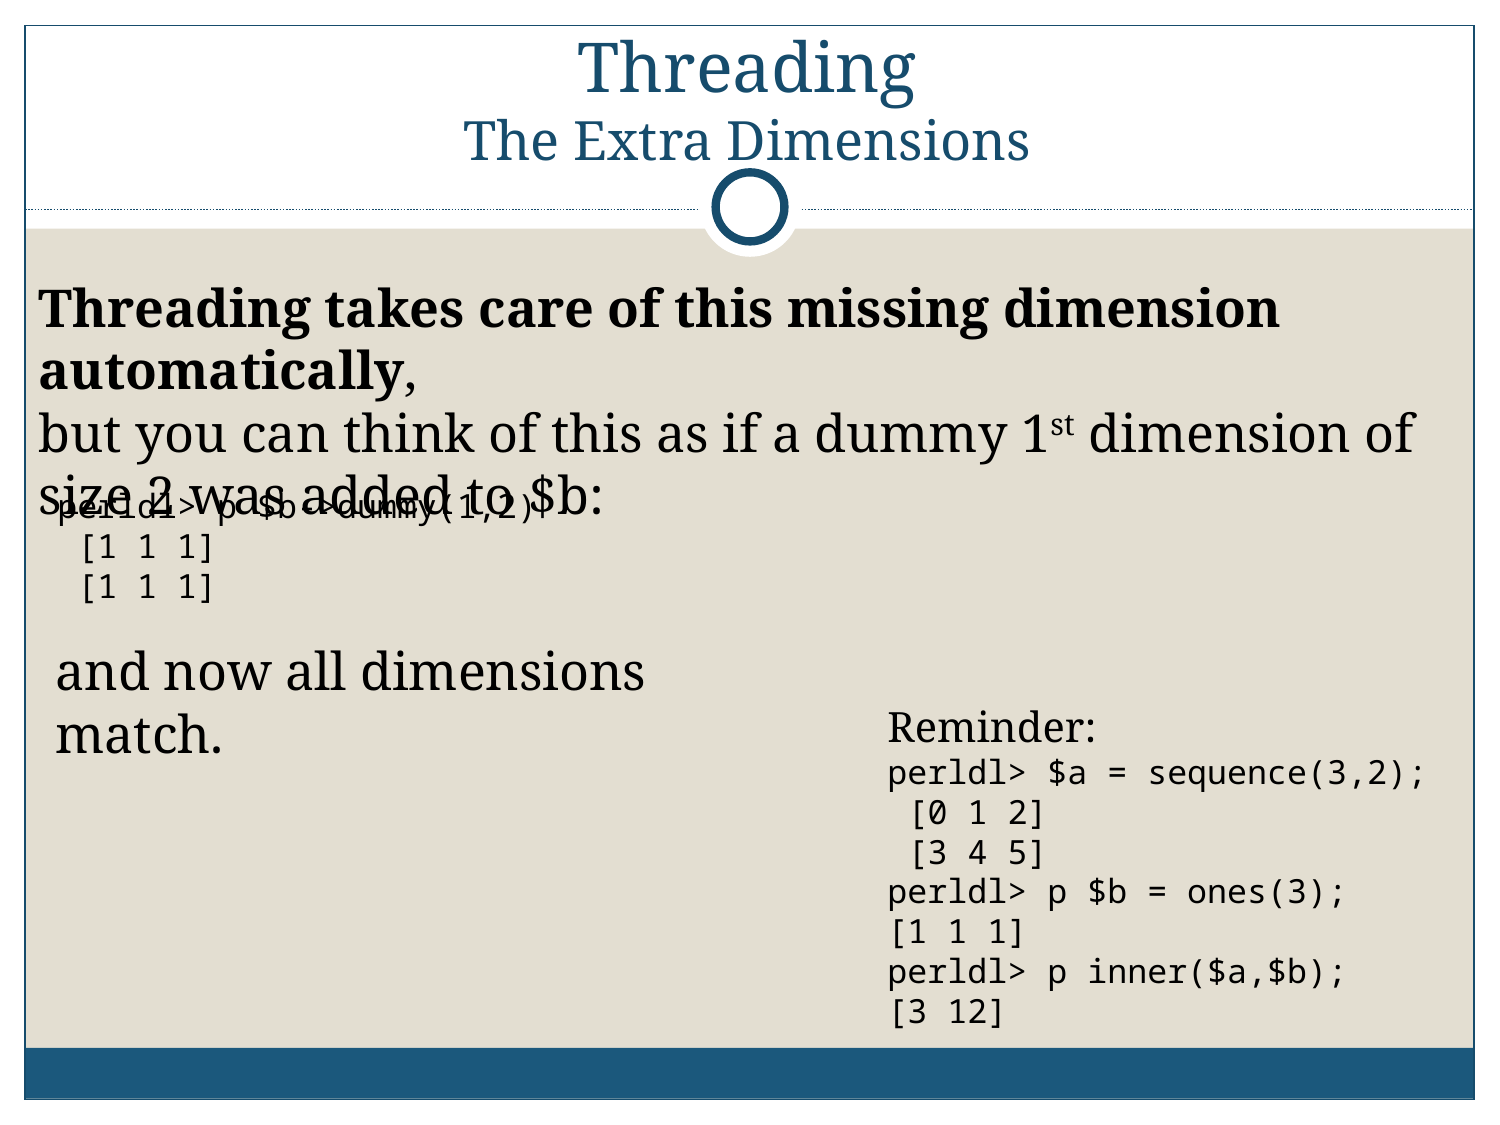

# Threading The Extra Dimensions
Threading takes care of this missing dimension automatically,
but you can think of this as if a dummy 1st dimension of size 2 was added to $b:
perldl> p $b->dummy(1,2)
 [1 1 1]
 [1 1 1]
and now all dimensions match.
Reminder:
perldl> $a = sequence(3,2);
 [0 1 2]
 [3 4 5]
perldl> p $b = ones(3);
[1 1 1]
perldl> p inner($a,$b);
[3 12]